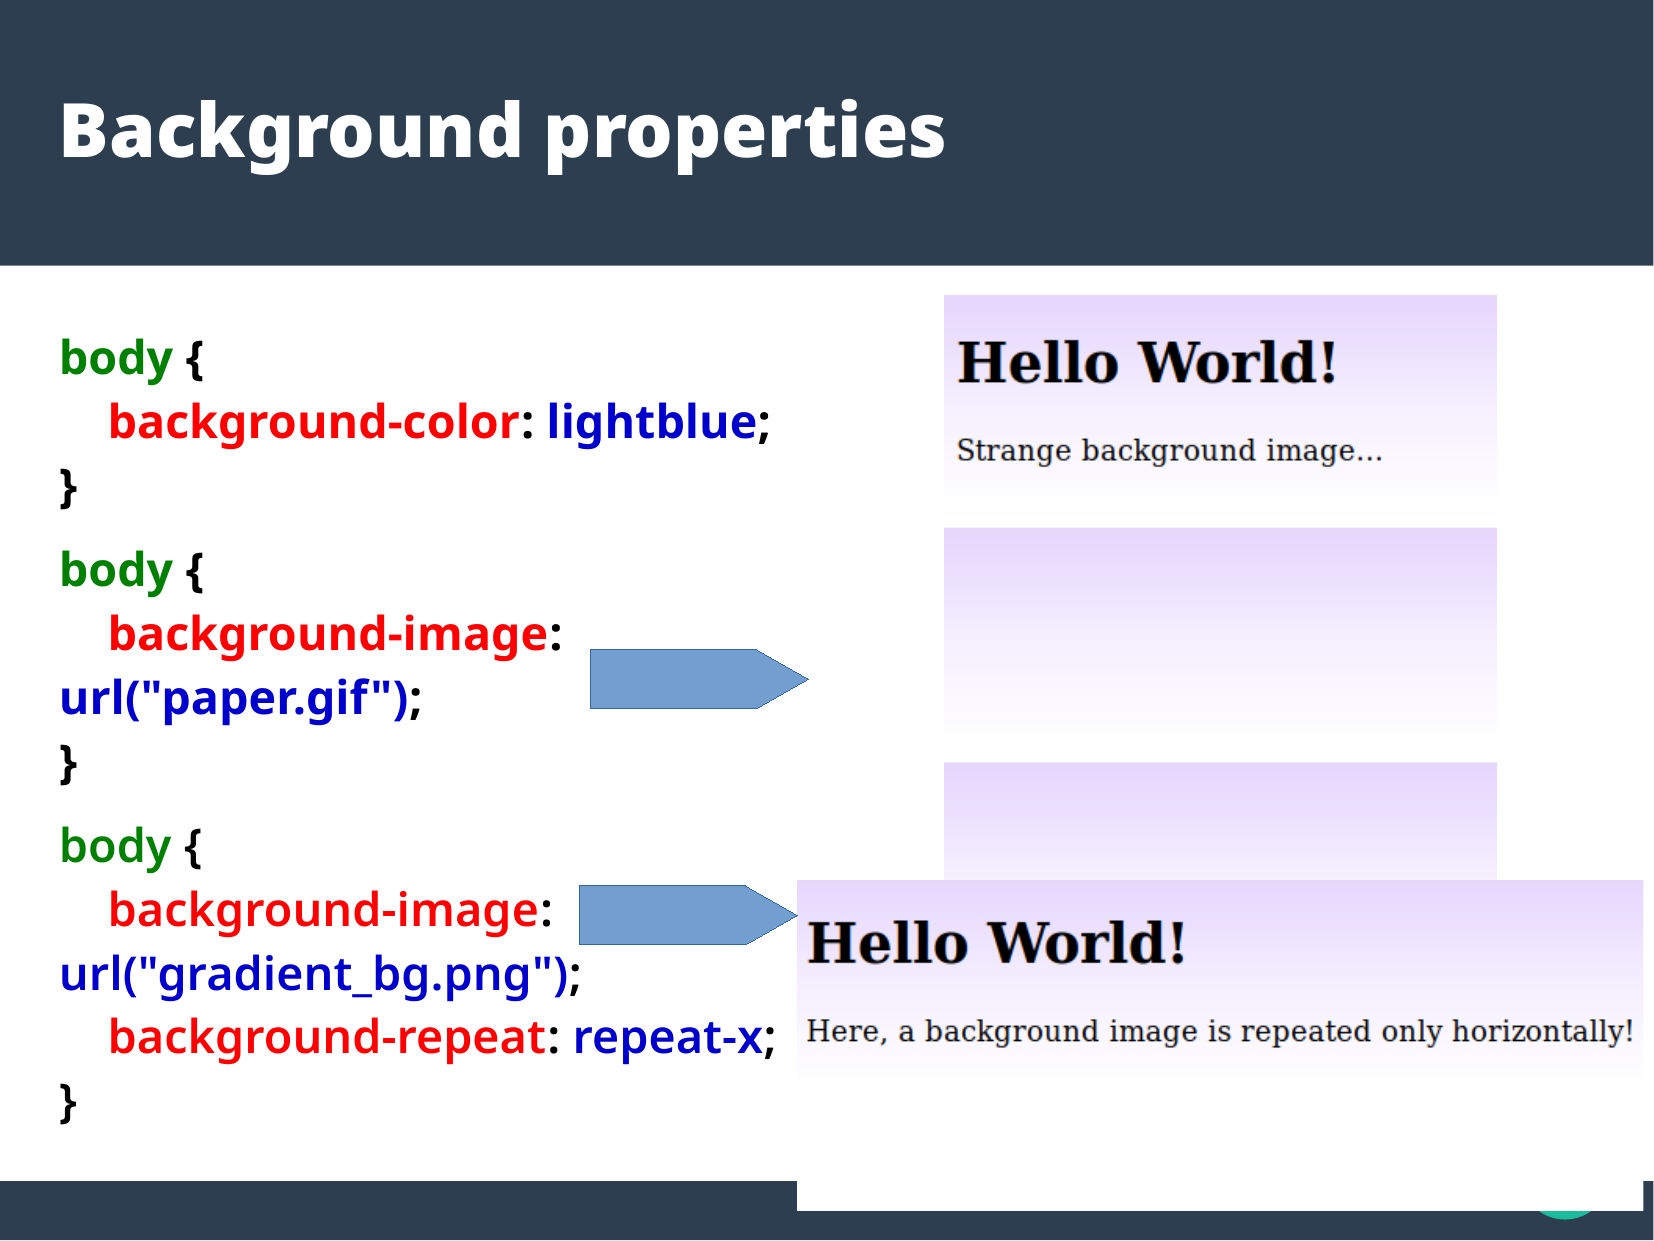

# Background properties
body {
    background-color: lightblue;
}
body {
    background-image: url("paper.gif");
}
body {
    background-image: url("gradient_bg.png");
    background-repeat: repeat-x;
}
13